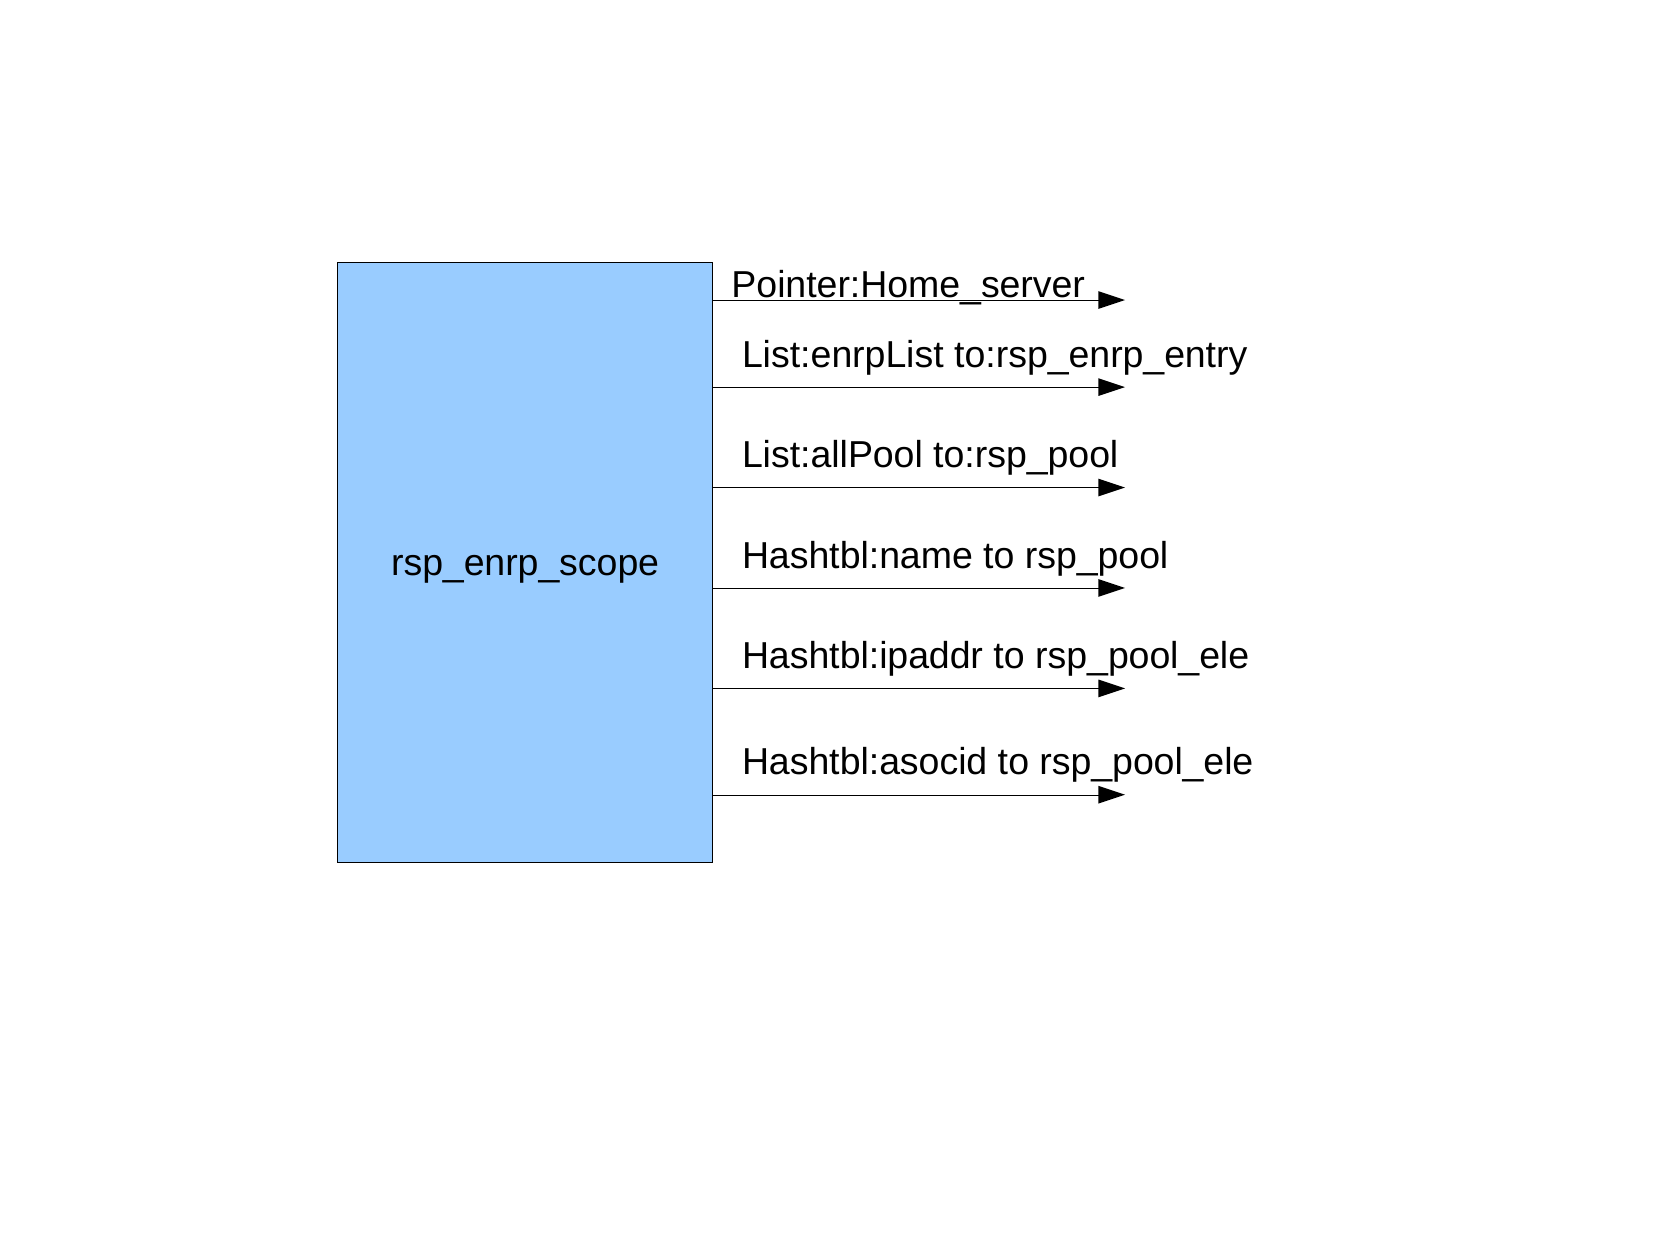

Pointer:Home_server
rsp_enrp_scope
List:enrpList to:rsp_enrp_entry
List:allPool to:rsp_pool
Hashtbl:name to rsp_pool
Hashtbl:ipaddr to rsp_pool_ele
Hashtbl:asocid to rsp_pool_ele